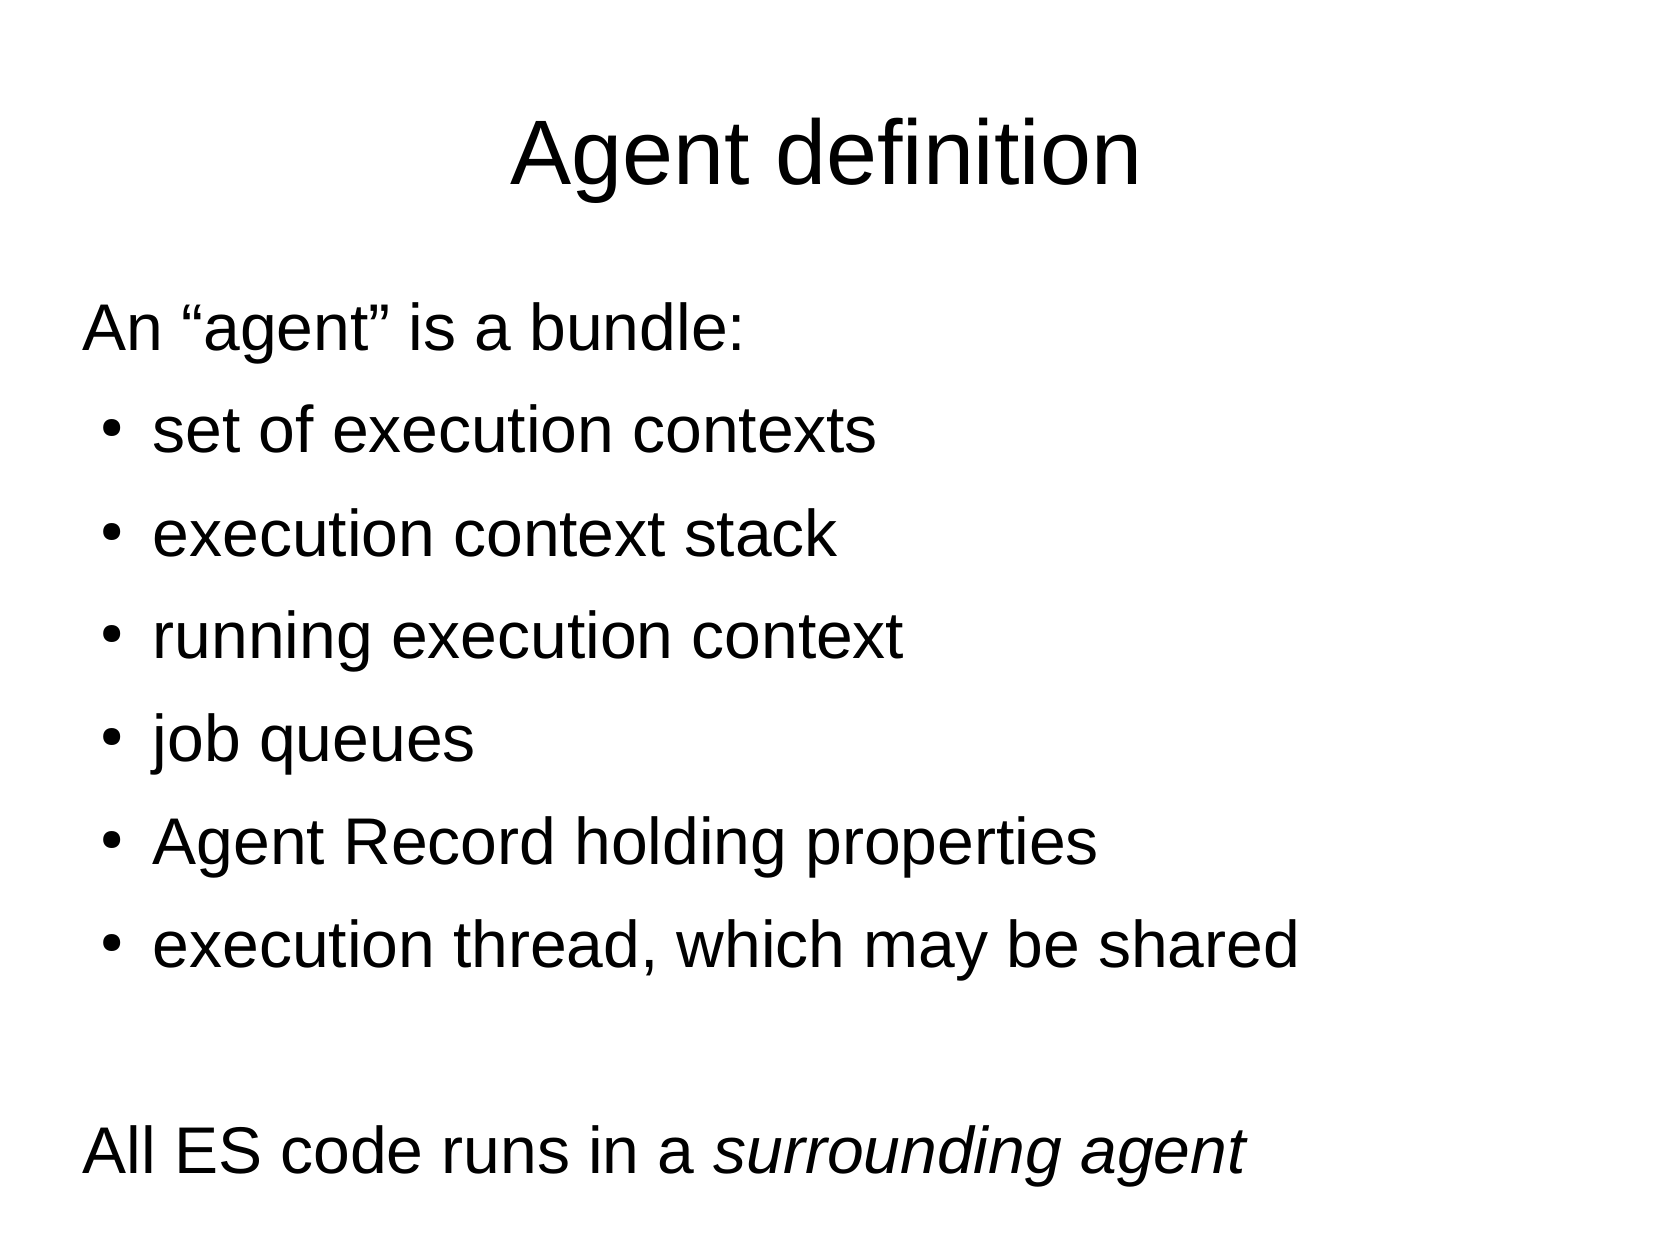

# Agent definition
An “agent” is a bundle:
set of execution contexts
execution context stack
running execution context
job queues
Agent Record holding properties
execution thread, which may be shared
All ES code runs in a surrounding agent